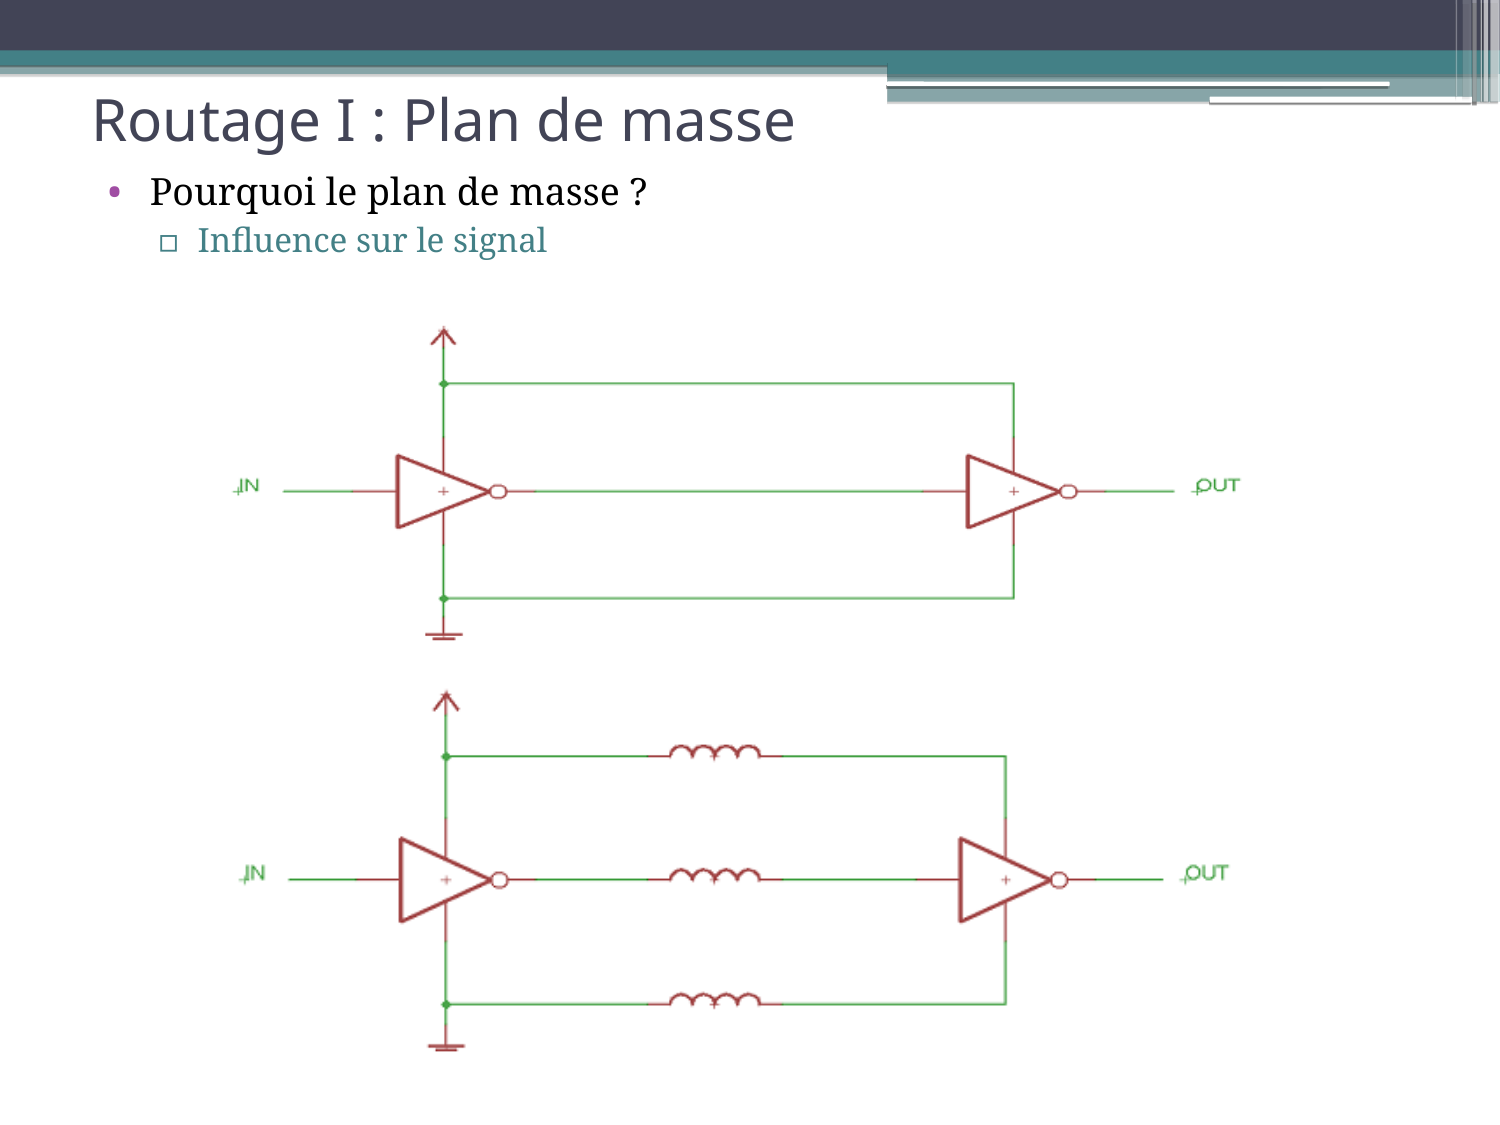

# Routage I : Plan de masse
Pourquoi le plan de masse ?
Influence sur le signal